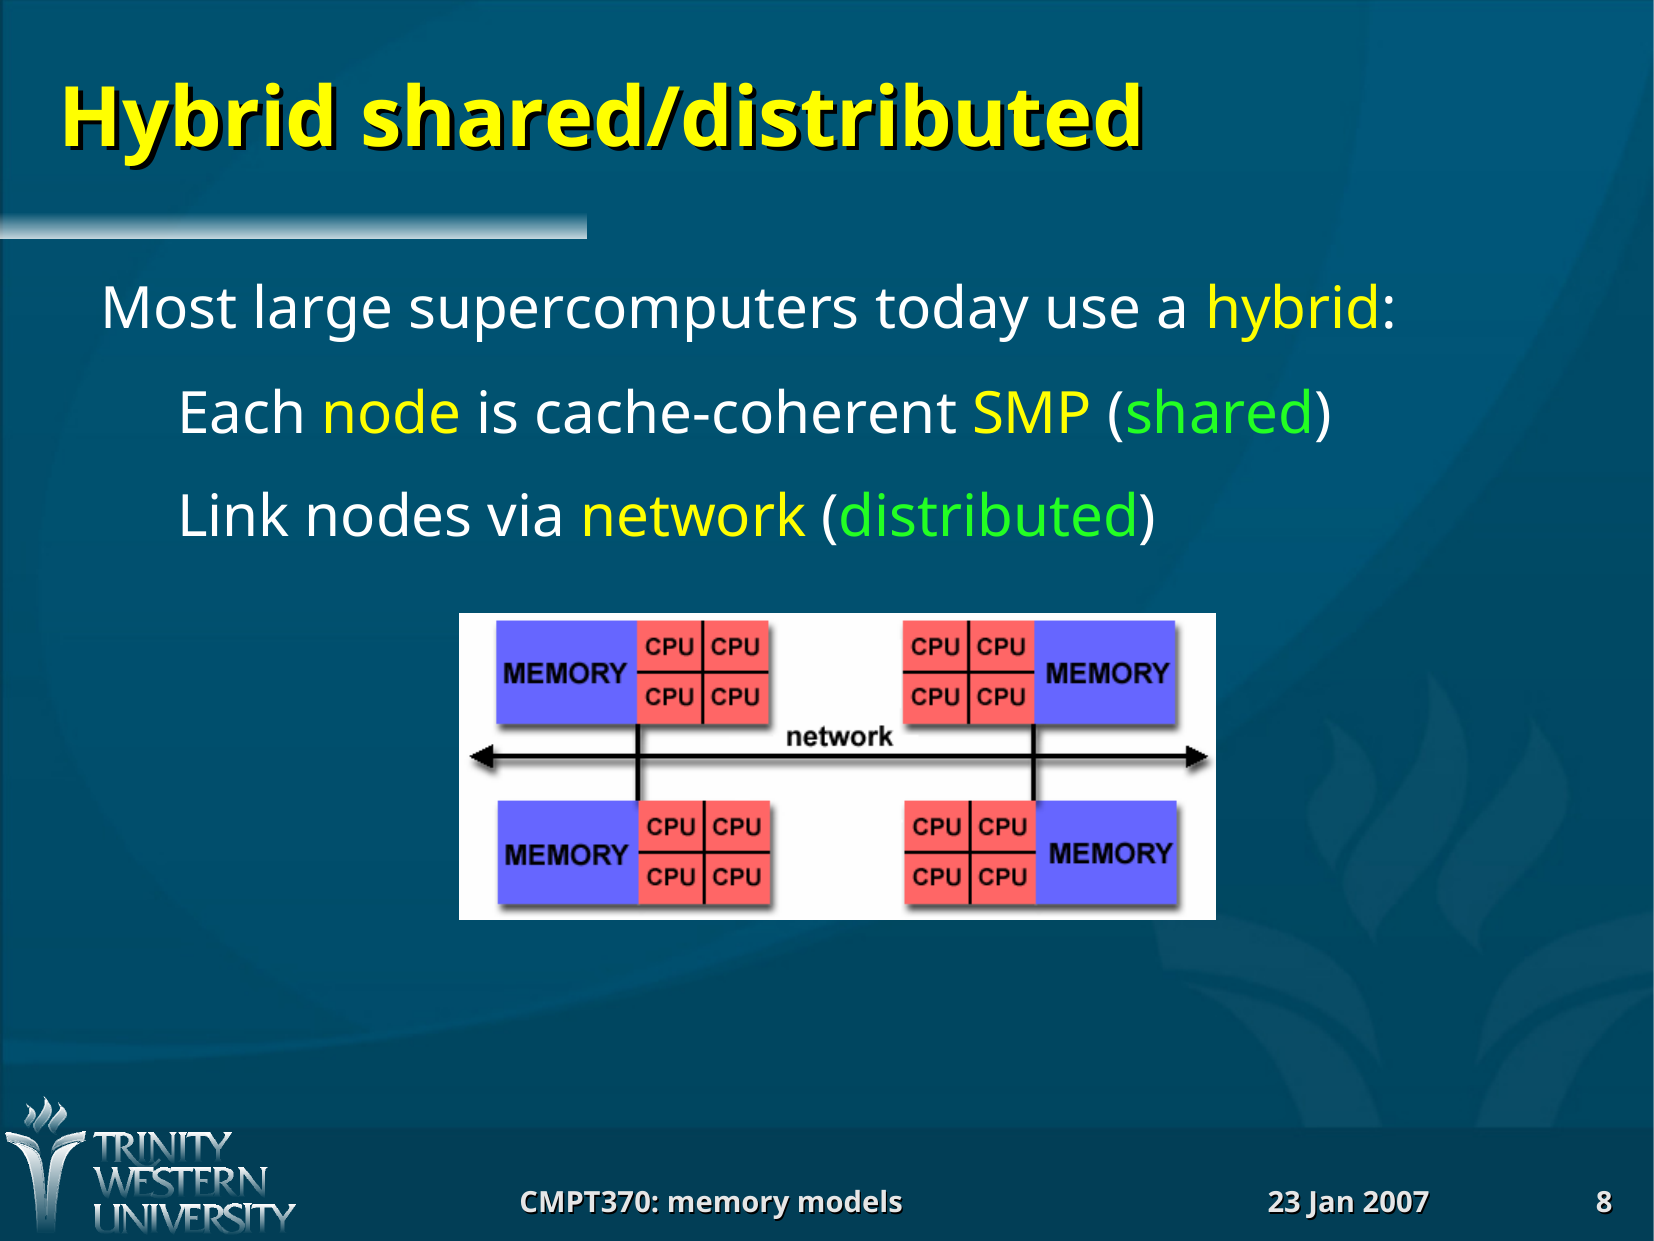

# Hybrid shared/distributed
Most large supercomputers today use a hybrid:
Each node is cache-coherent SMP (shared)
Link nodes via network (distributed)
CMPT370: memory models
23 Jan 2007
8